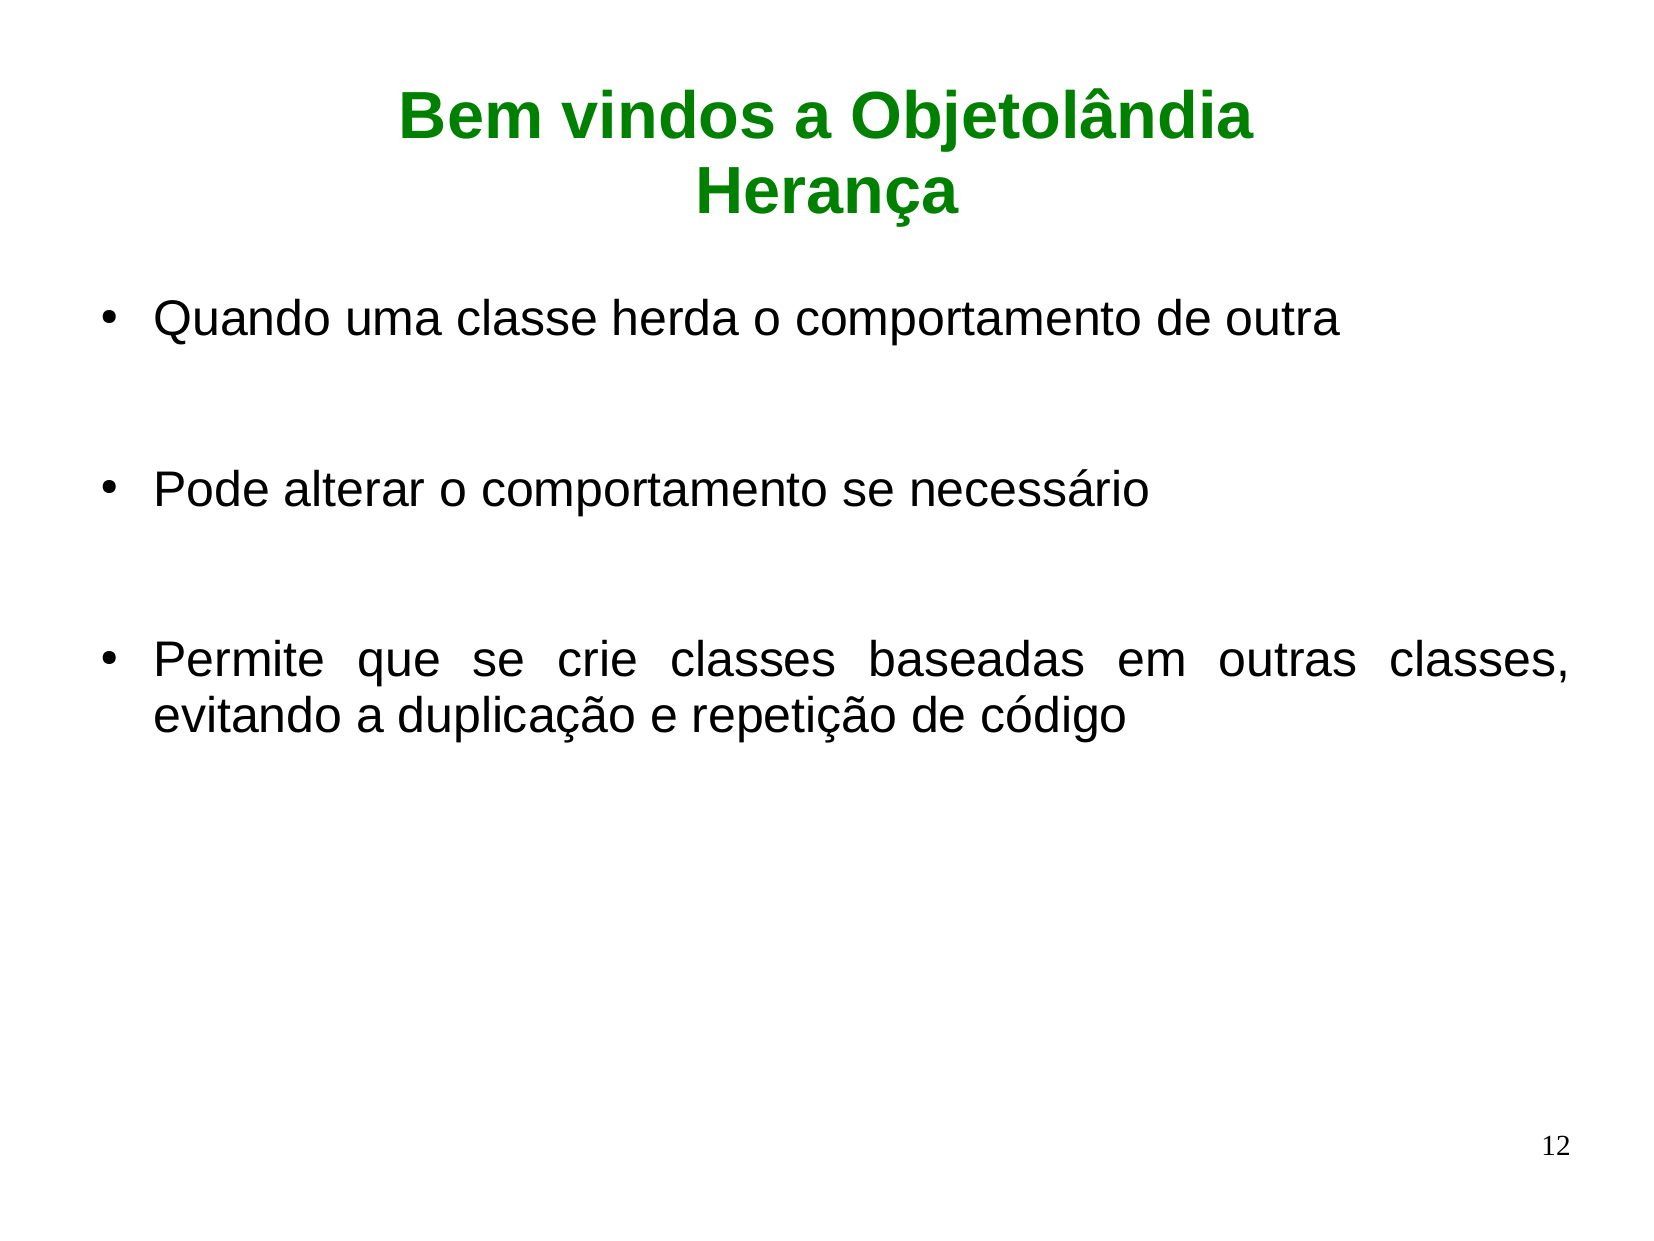

# Bem vindos a Objetolândia Herança
Quando uma classe herda o comportamento de outra
Pode alterar o comportamento se necessário
Permite que se crie classes baseadas em outras classes, evitando a duplicação e repetição de código
12